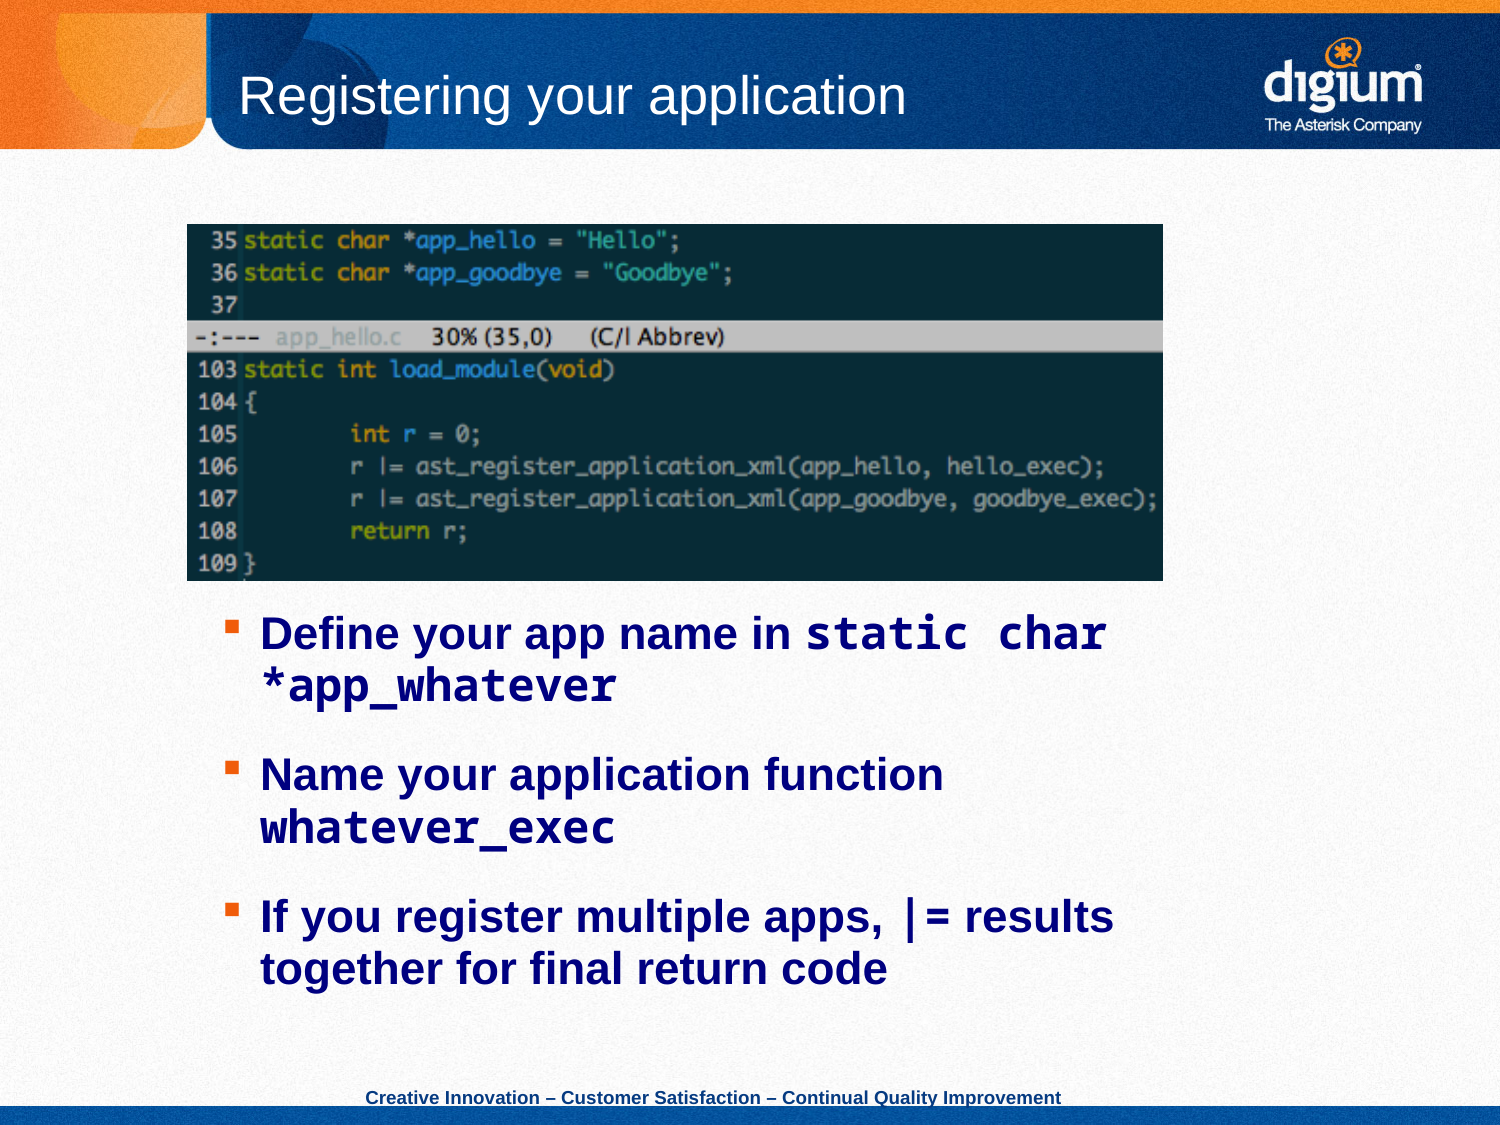

# Registering your application
Define your app name in static char *app_whatever
Name your application function whatever_exec
If you register multiple apps, |= results together for final return code